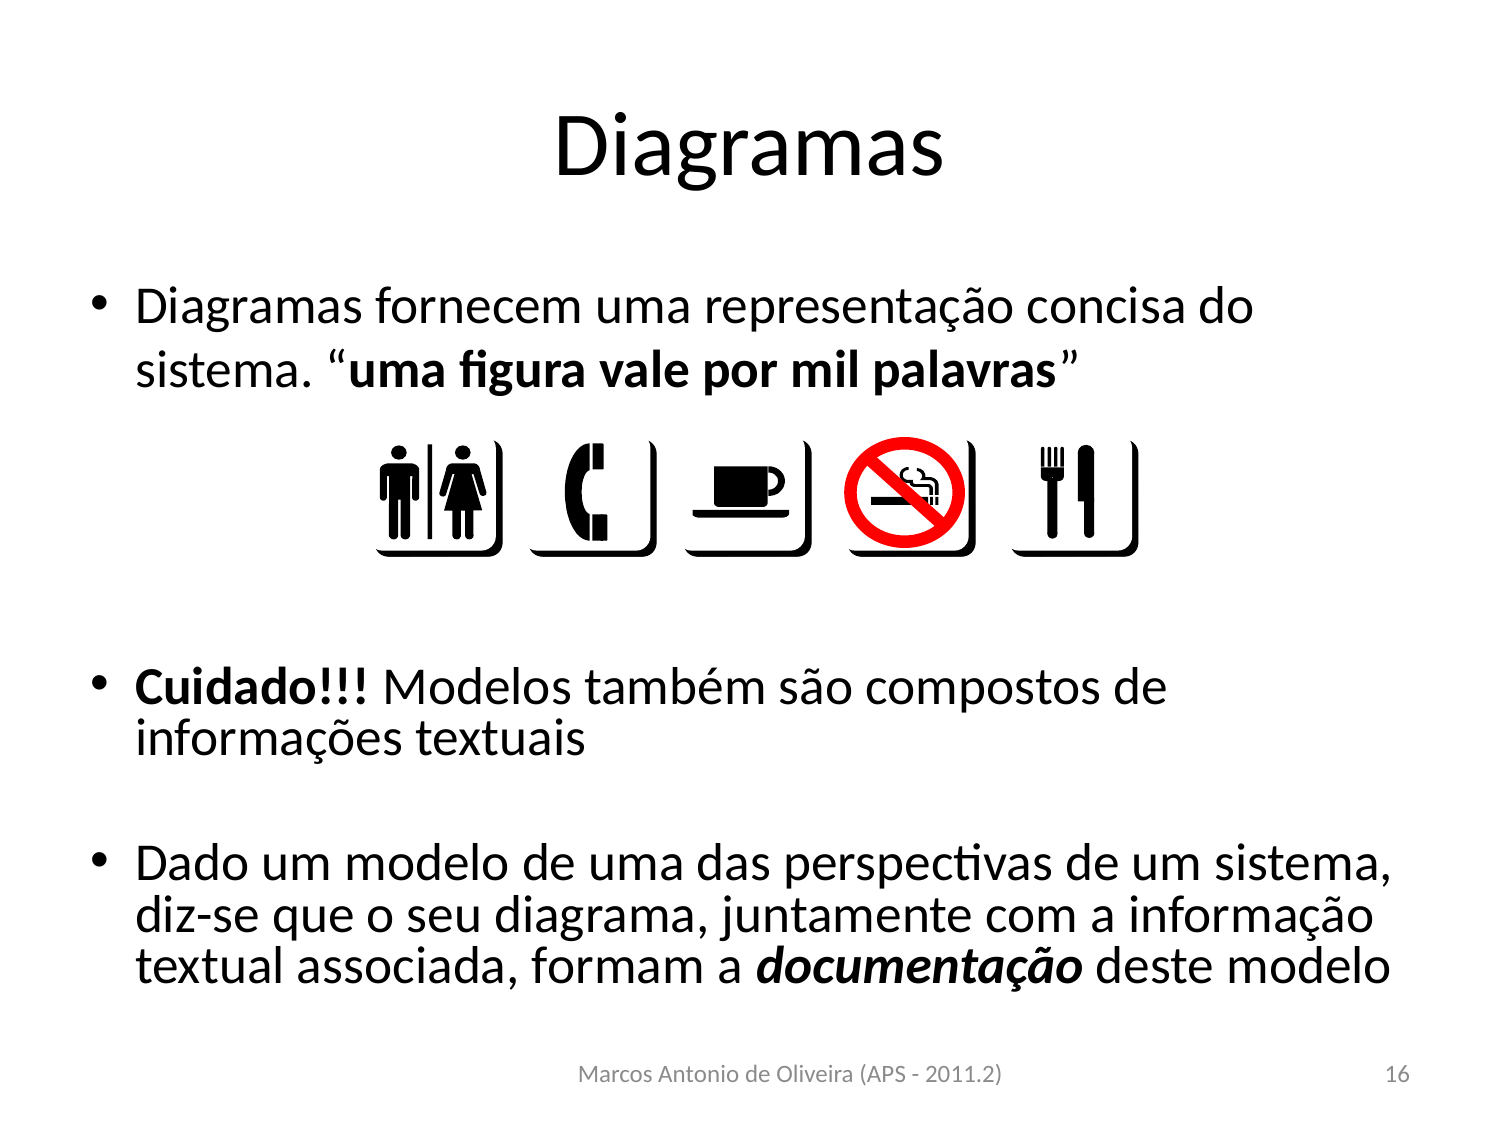

# Diagramas
Diagramas fornecem uma representação concisa do sistema. “uma figura vale por mil palavras”
Cuidado!!! Modelos também são compostos de informações textuais
Dado um modelo de uma das perspectivas de um sistema, diz-se que o seu diagrama, juntamente com a informação textual associada, formam a documentação deste modelo
Marcos Antonio de Oliveira (APS - 2011.2)